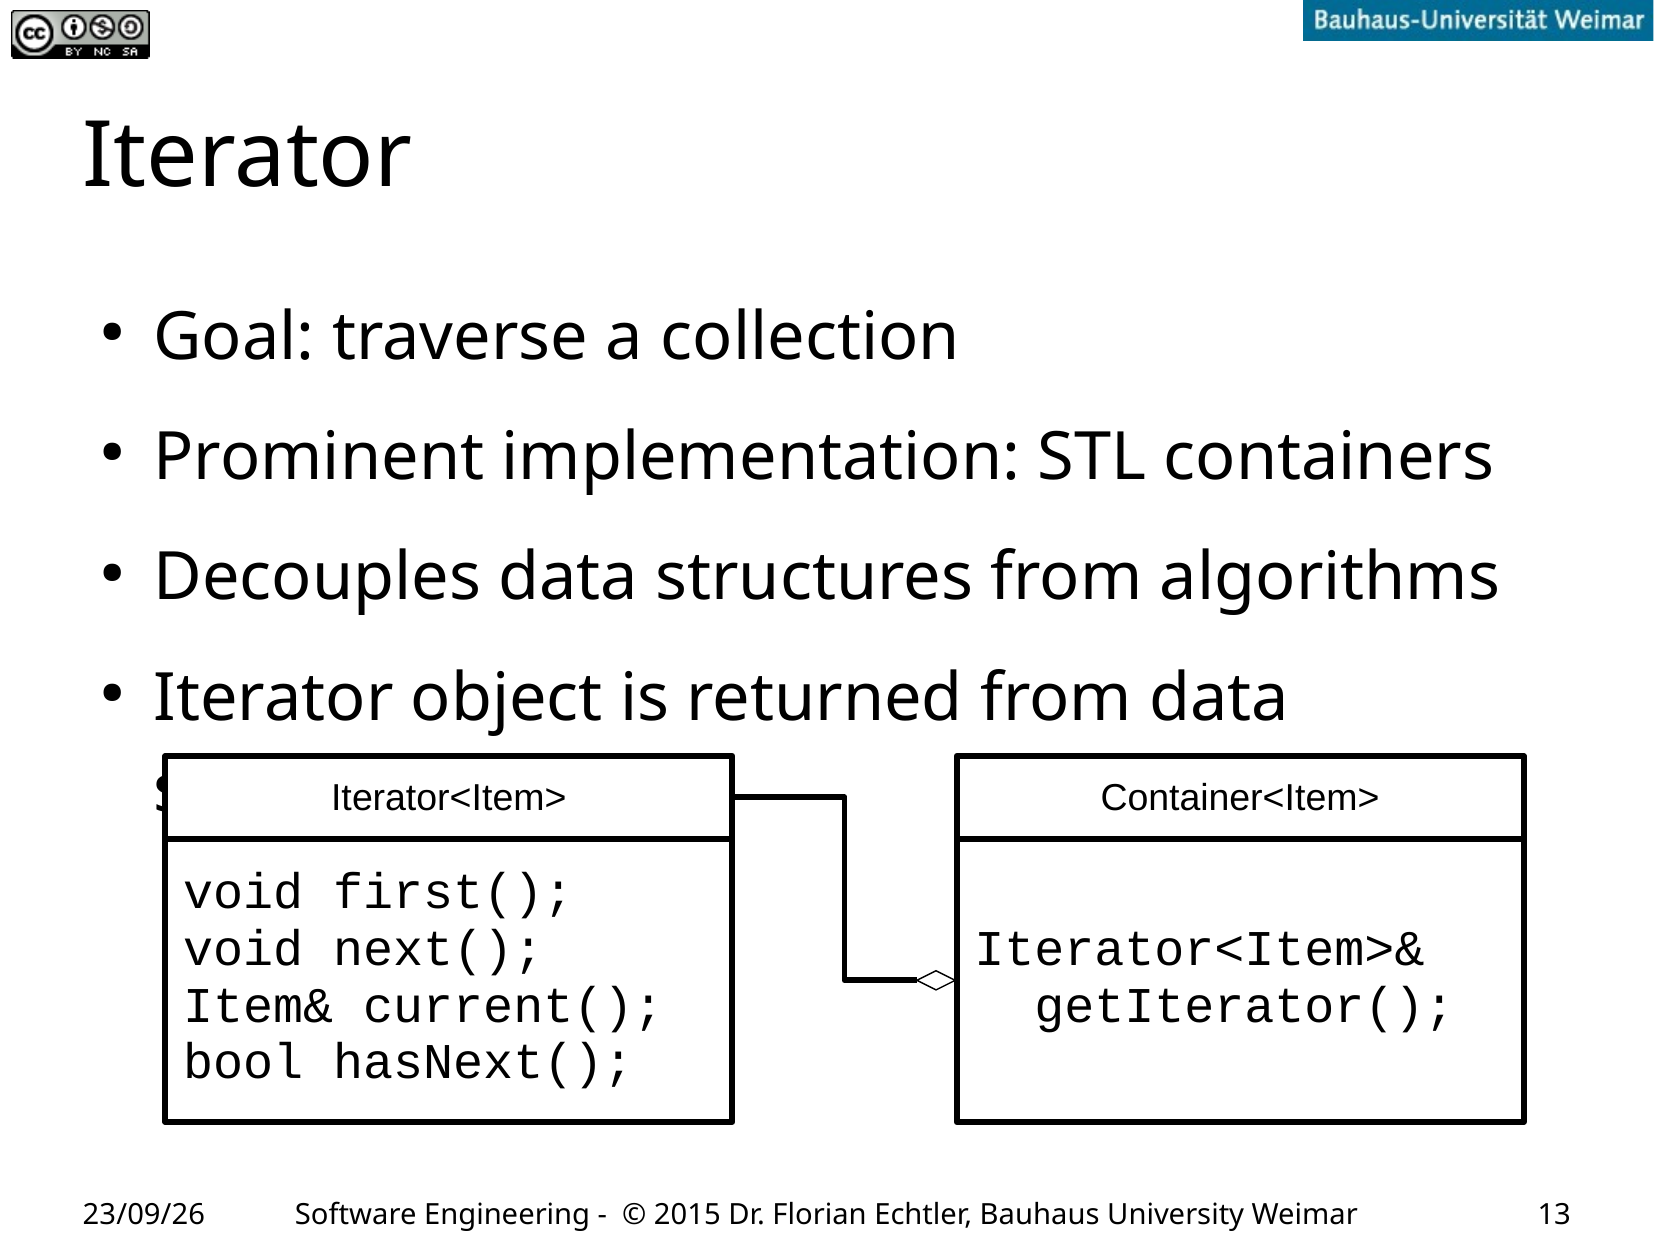

# Iterator
Goal: traverse a collection
Prominent implementation: STL containers
Decouples data structures from algorithms
Iterator object is returned from data structure
Iterator<Item>
Container<Item>
void first();
void next();
Item& current();
bool hasNext();
Iterator<Item>&
 getIterator();
Software Engineering - © 2015 Dr. Florian Echtler, Bauhaus University Weimar
13